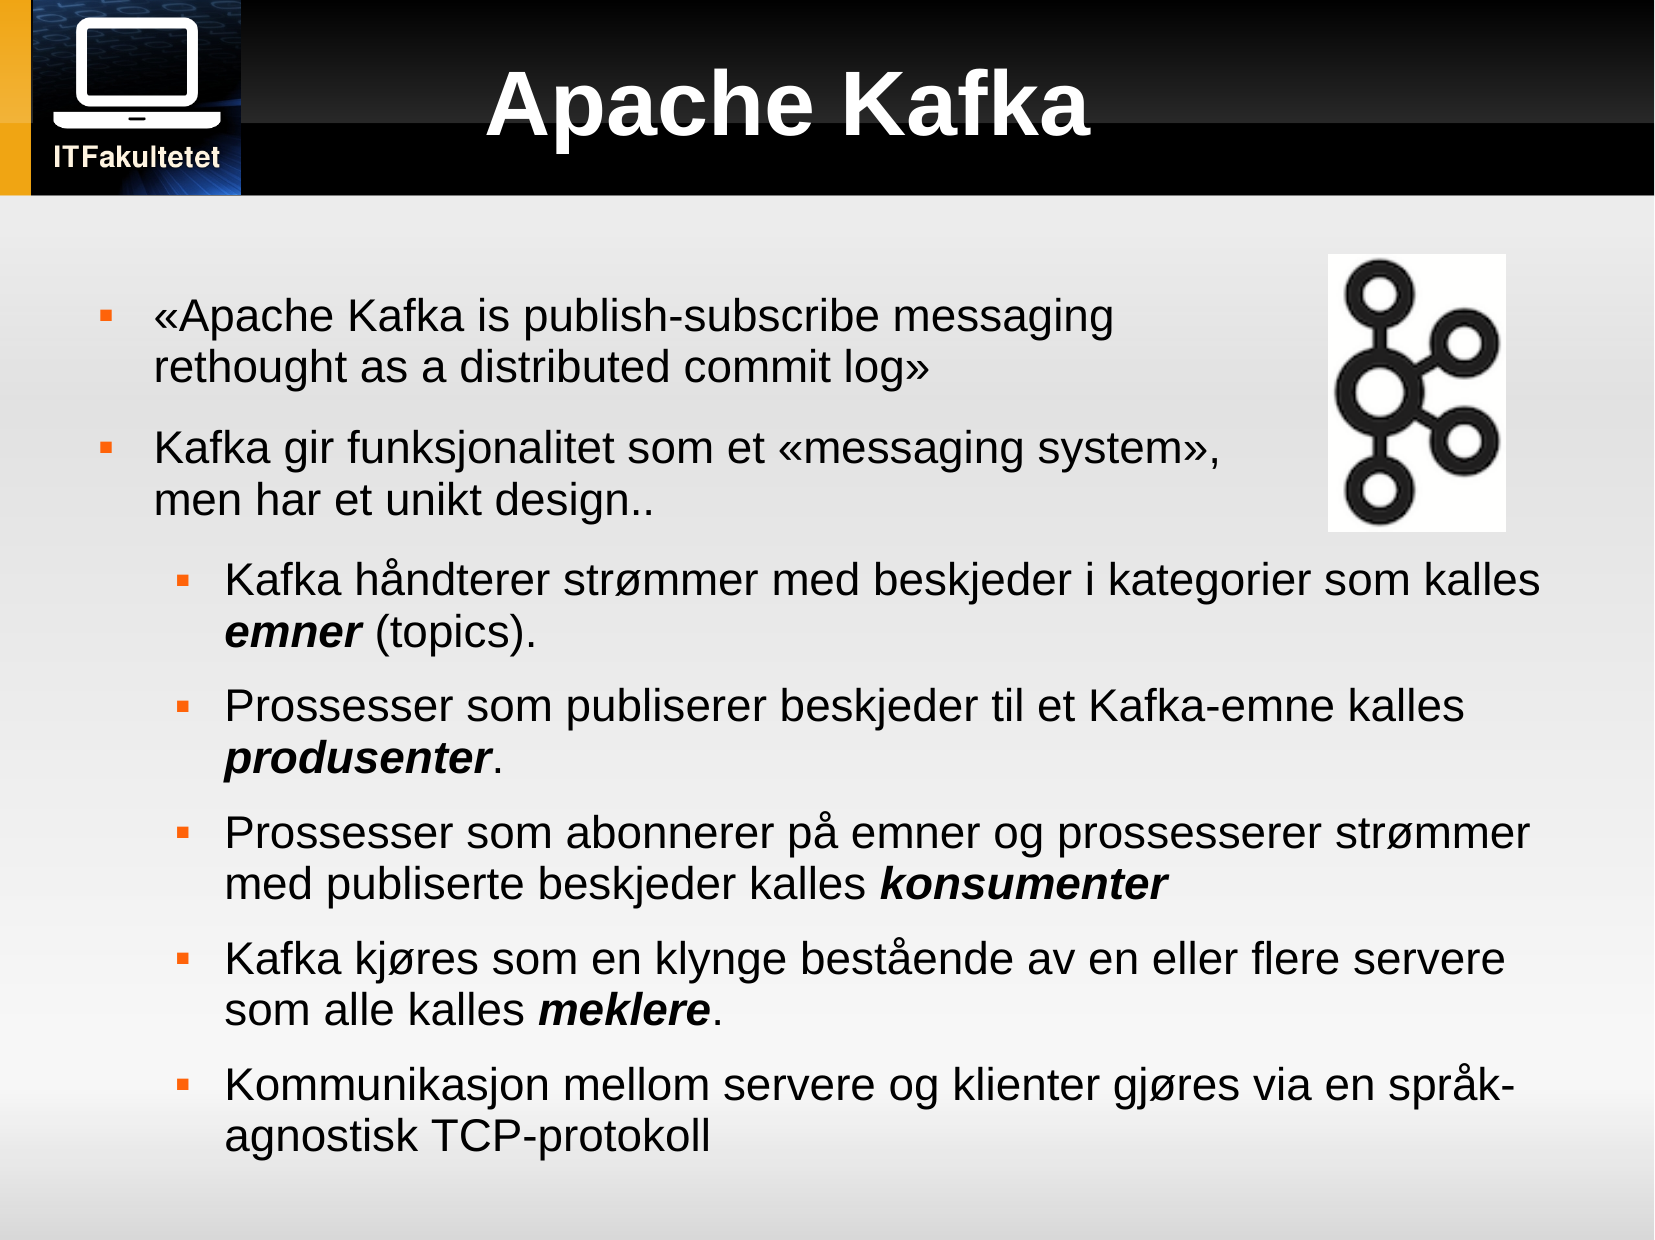

Apache Kafka
«Apache Kafka is publish-subscribe messaging

rethought as a distributed commit log»
Kafka gir funksjonalitet som et «messaging system»,

men har et unikt design..
Kafka håndterer strømmer med beskjeder i kategorier som kalles

emner (topics).
Prossesser som publiserer beskjeder til et Kafka-emne kalles

produsenter.
Prossesser som abonnerer på emner og prossesserer strømmer

med publiserte beskjeder kalles konsumenter
Kafka kjøres som en klynge bestående av en eller flere servere

som alle kalles meklere.
Kommunikasjon mellom servere og klienter gjøres via en språk-

agnostisk TCP-protokoll